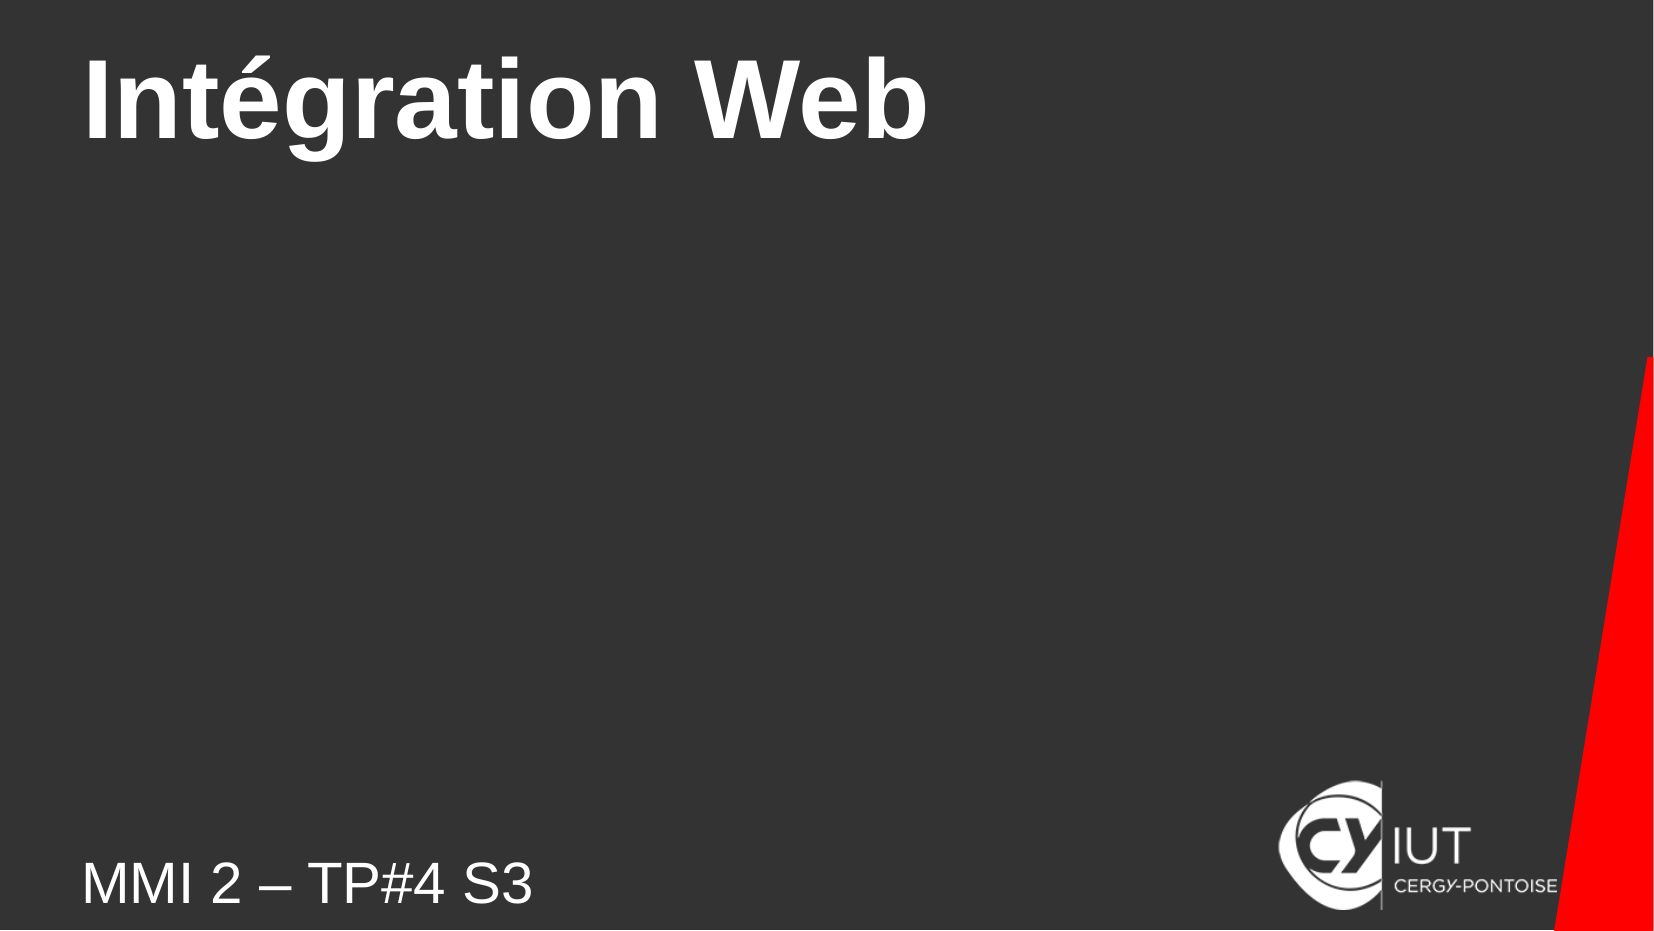

# Intégration Web
MMI 2 – TP#4 S3